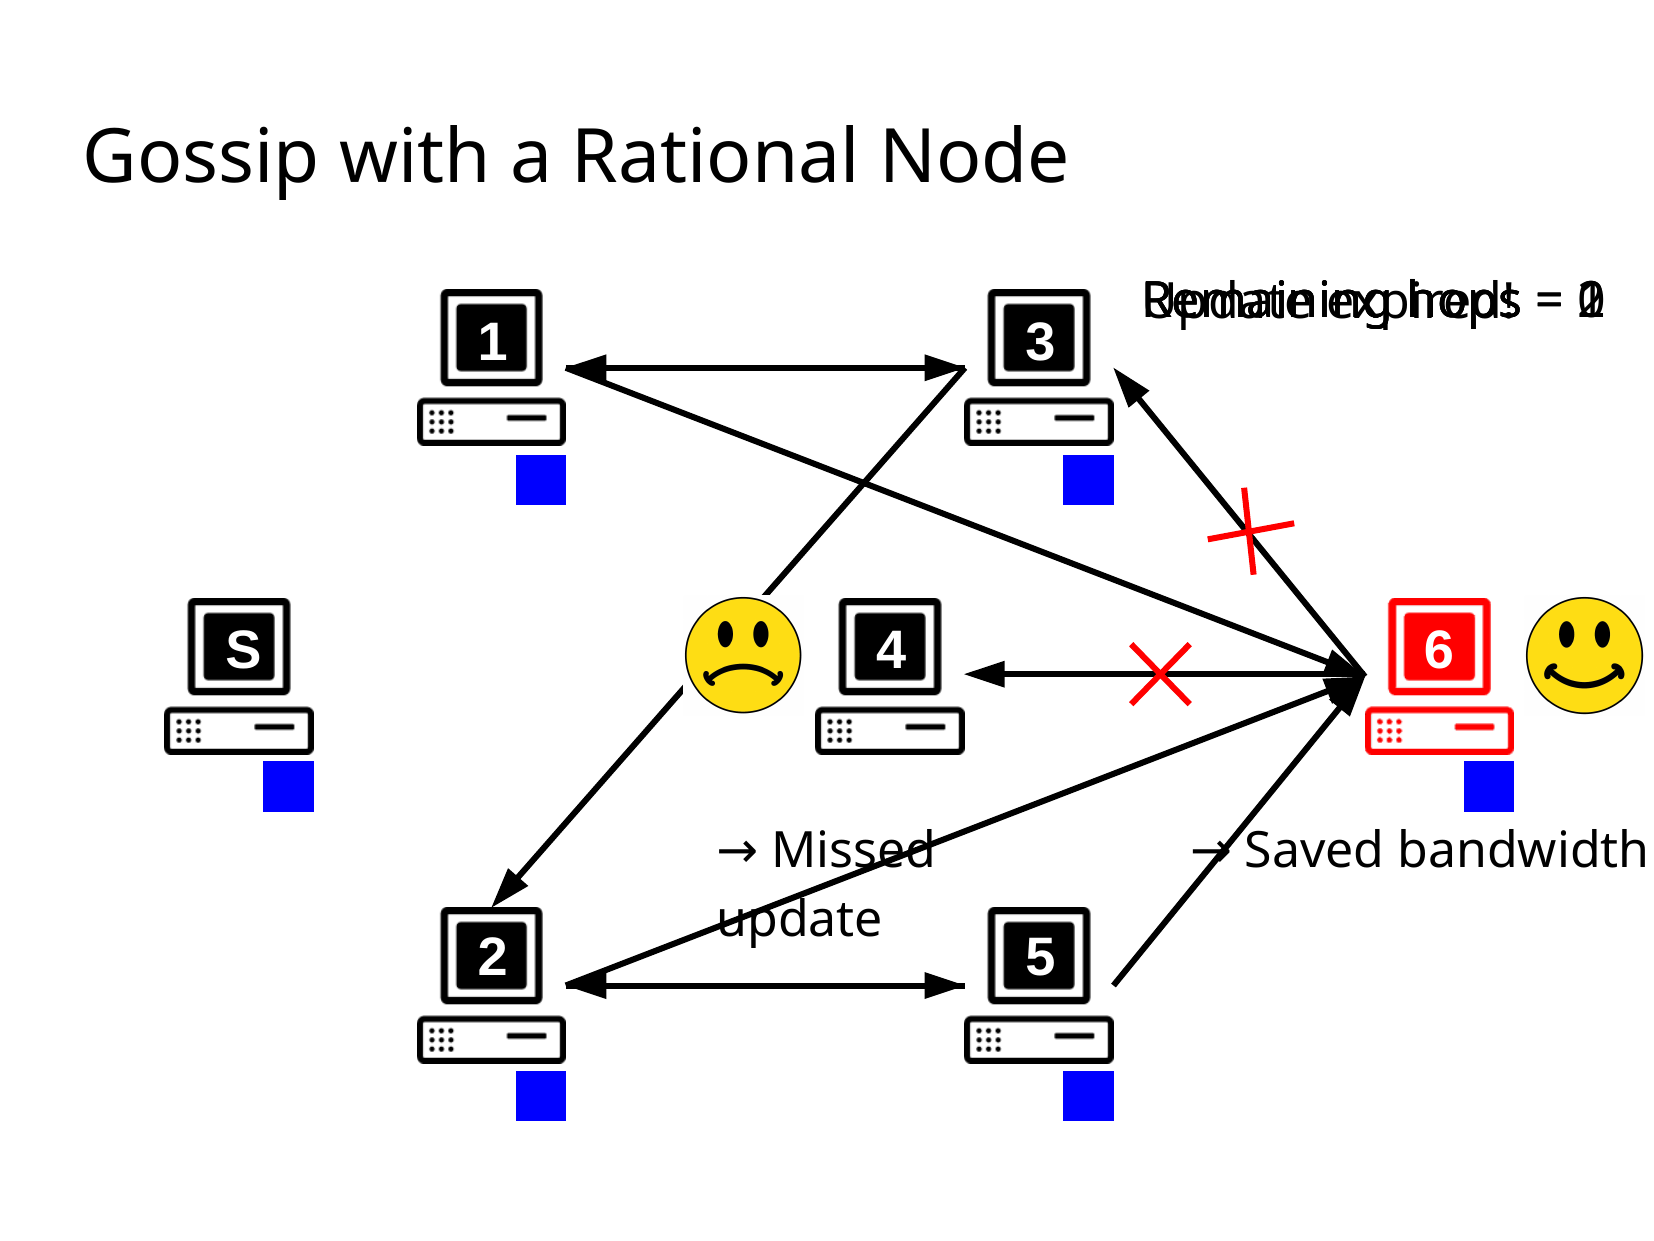

# Gossip with a Rational Node
Remaining hops = 2
Remaining hops = 1
Remaining hops = 0
Update expired!
1
3
S
4
6
→ Missed update
→ Saved bandwidth
2
5